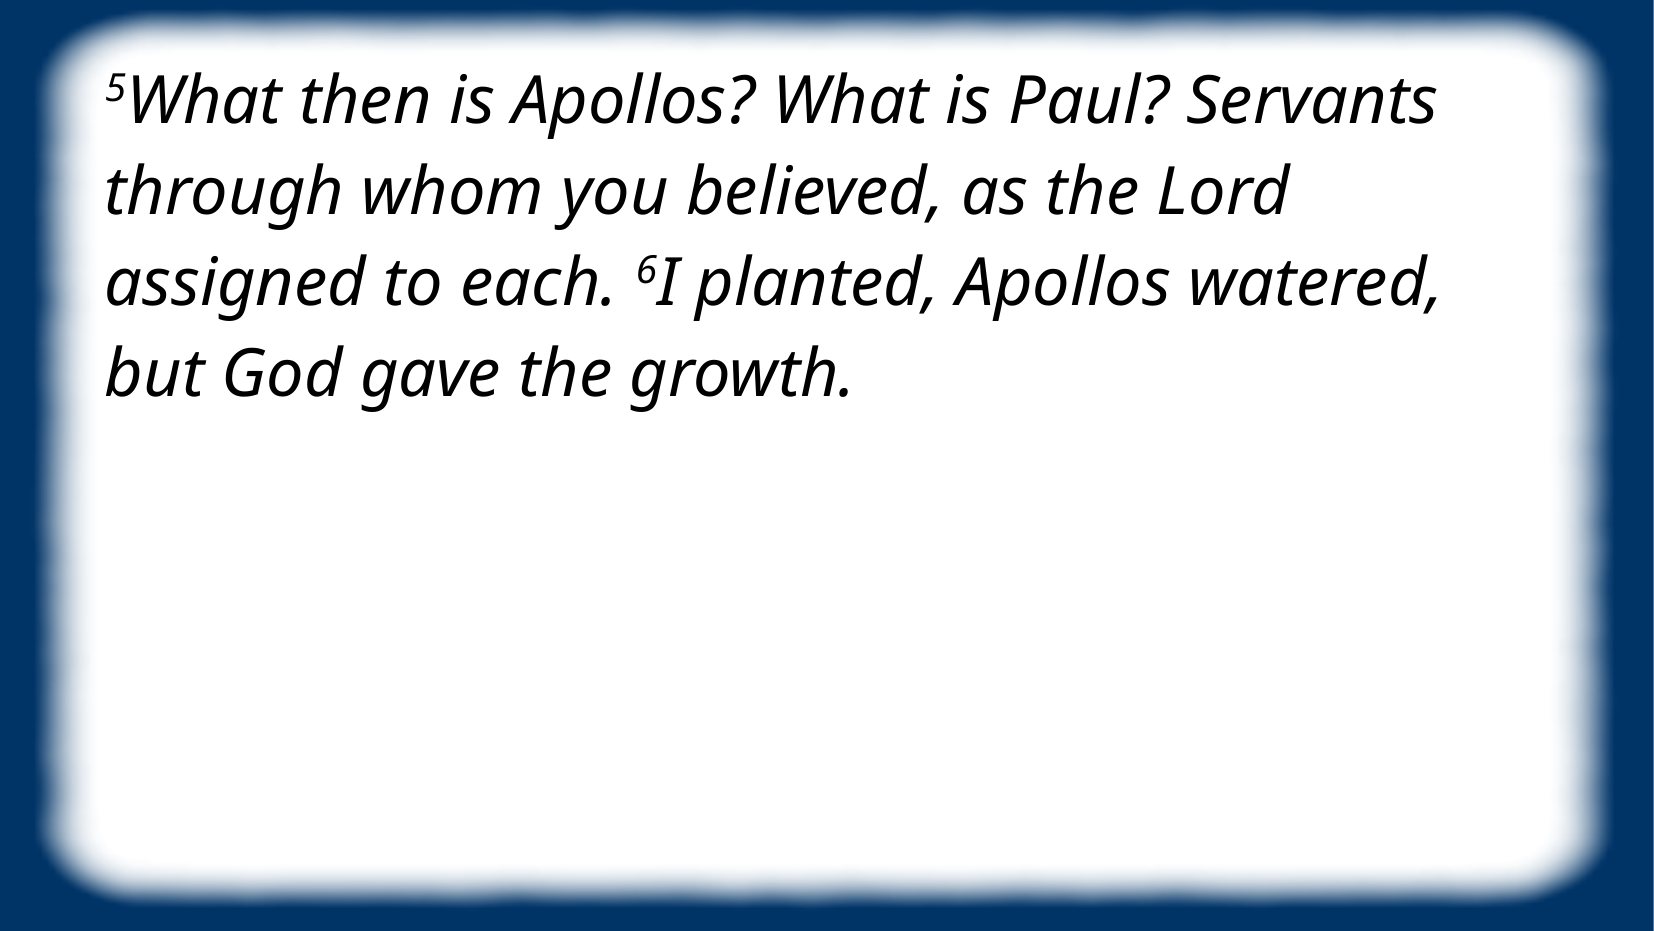

5What then is Apollos? What is Paul? Servants through whom you believed, as the Lord assigned to each. 6I planted, Apollos watered, but God gave the growth.